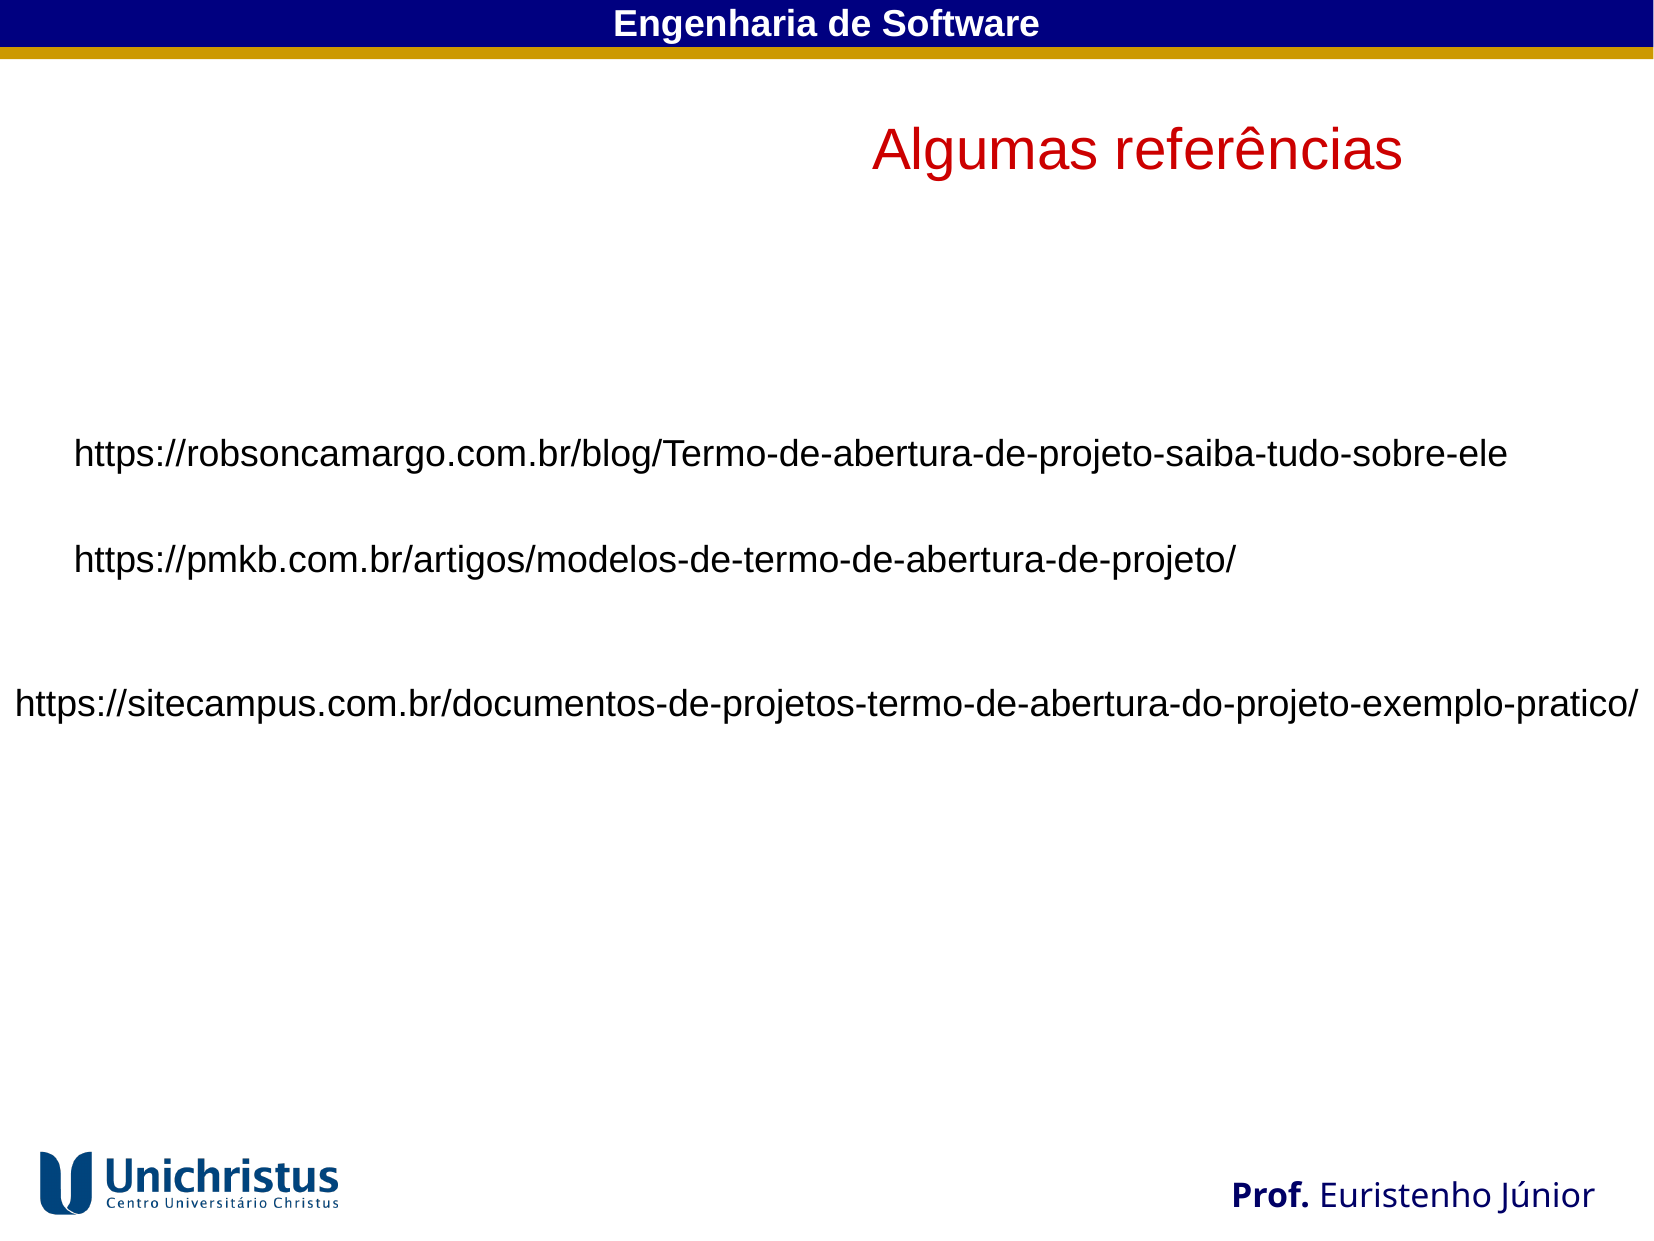

Engenharia de Software
Algumas referências
https://robsoncamargo.com.br/blog/Termo-de-abertura-de-projeto-saiba-tudo-sobre-ele
https://pmkb.com.br/artigos/modelos-de-termo-de-abertura-de-projeto/
https://sitecampus.com.br/documentos-de-projetos-termo-de-abertura-do-projeto-exemplo-pratico/
Prof. Euristenho Júnior